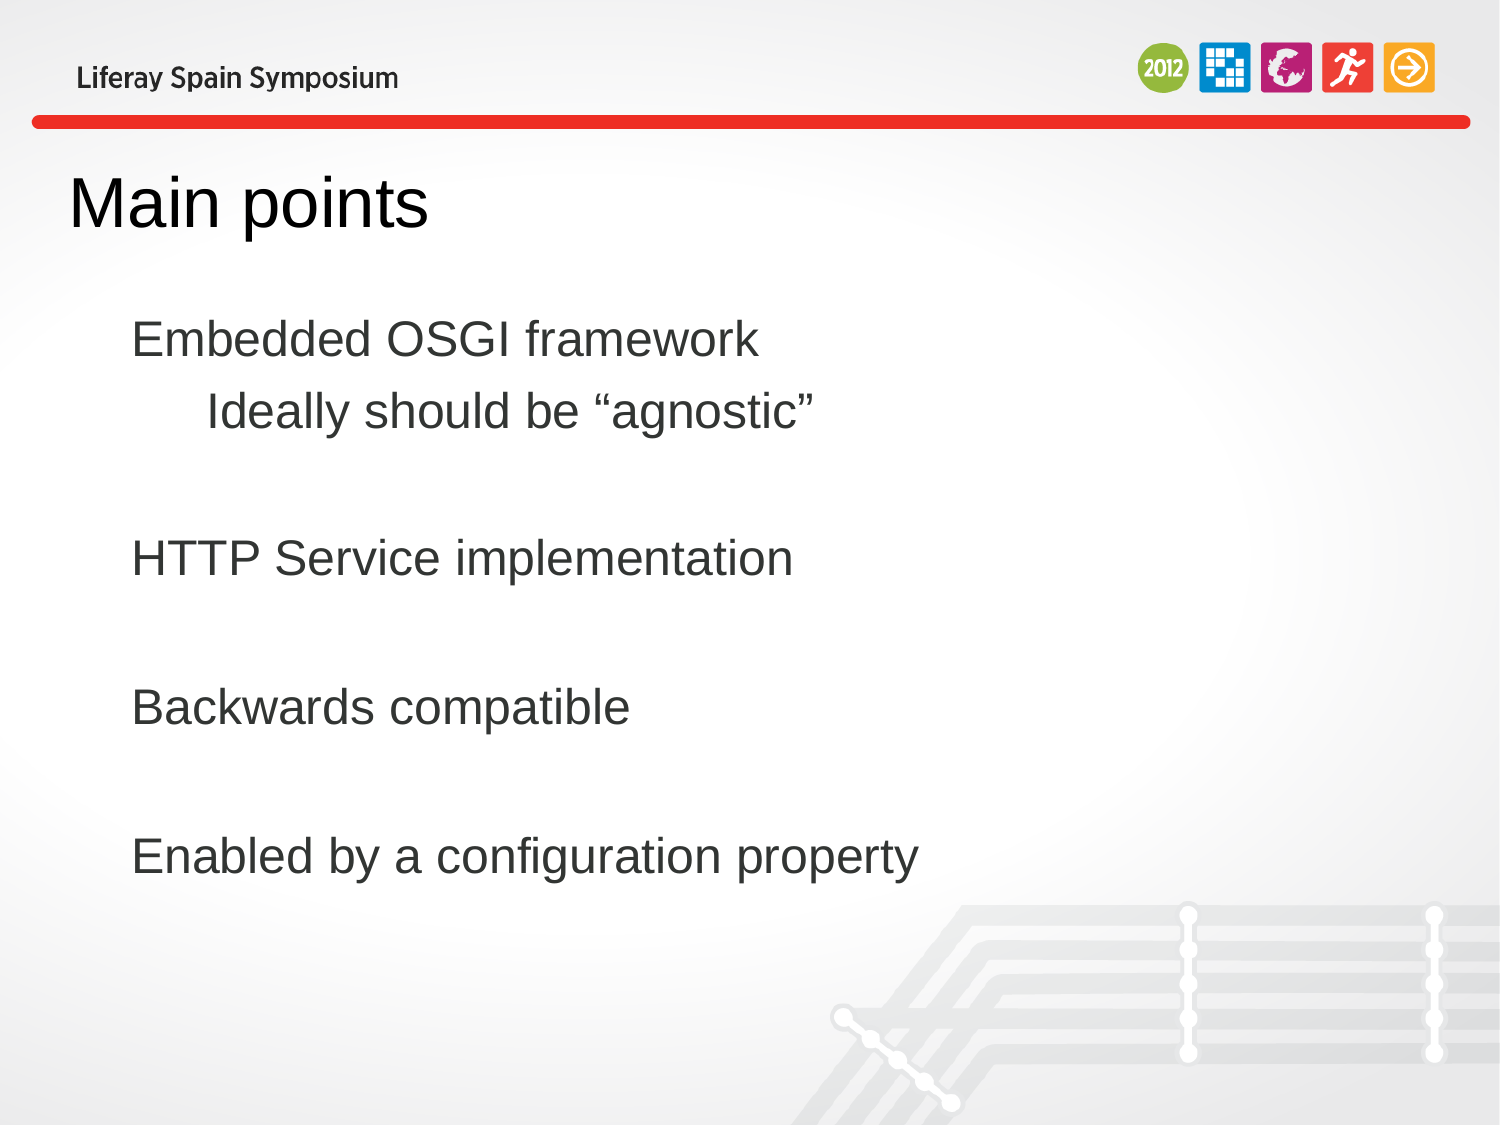

# Main points
Embedded OSGI framework
Ideally should be “agnostic”
HTTP Service implementation
Backwards compatible
Enabled by a configuration property